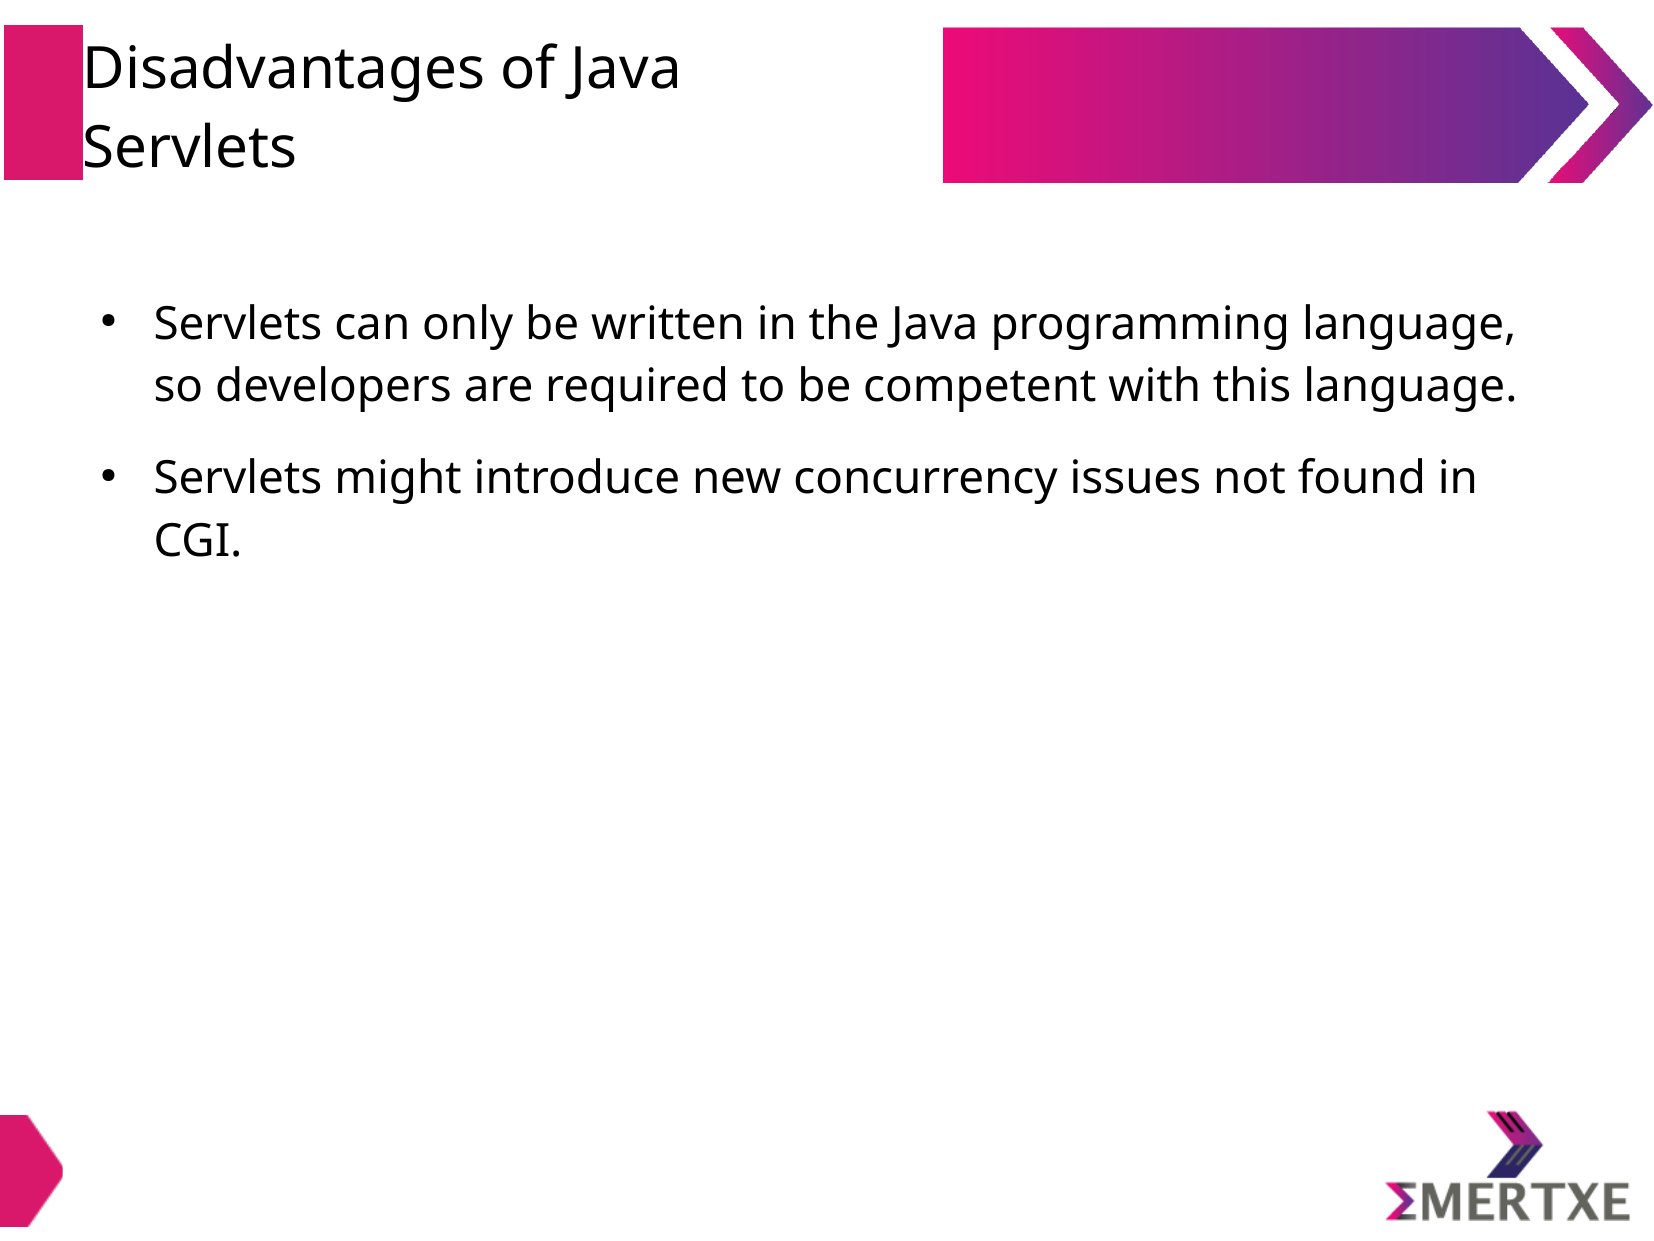

# Disadvantages of Java Servlets
Servlets can only be written in the Java programming language, so developers are required to be competent with this language.
Servlets might introduce new concurrency issues not found in CGI.